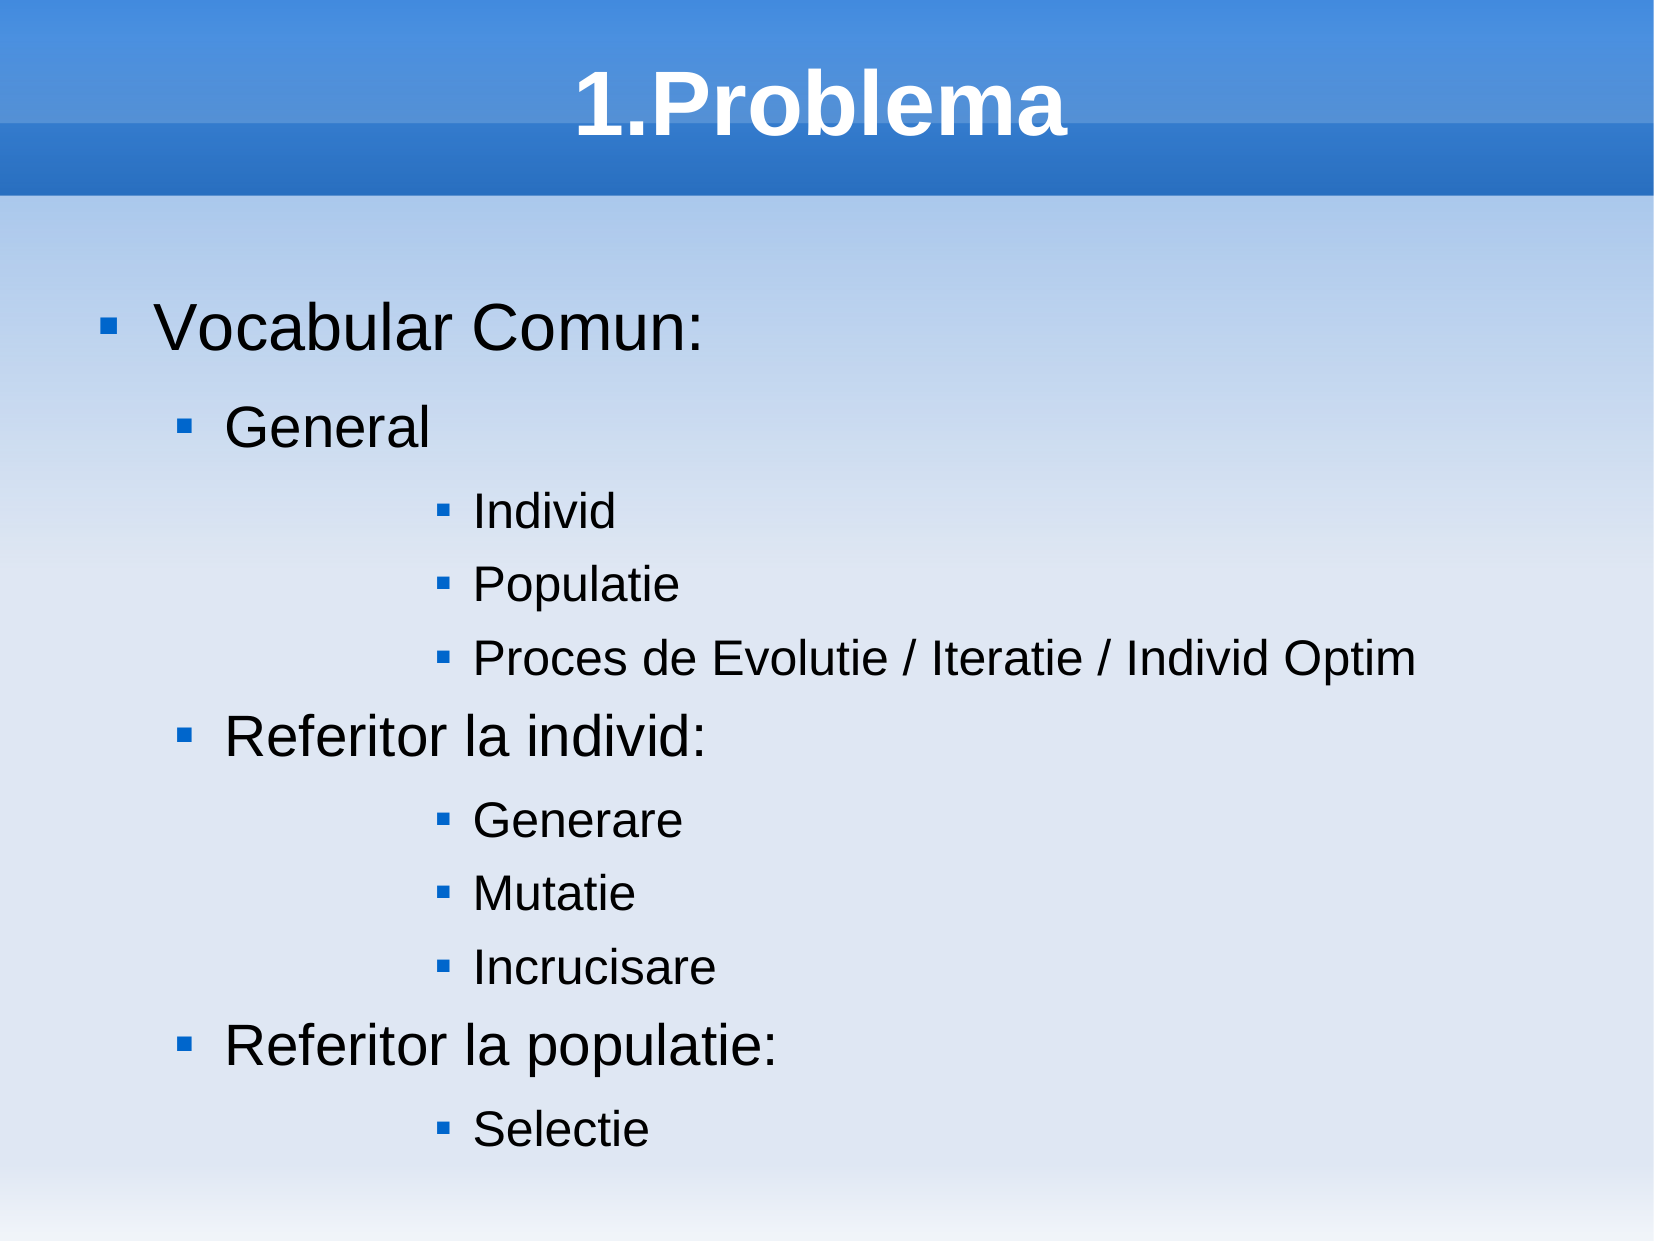

# 1.Problema
Vocabular Comun:
General
Individ
Populatie
Proces de Evolutie / Iteratie / Individ Optim
Referitor la individ:
Generare
Mutatie
Incrucisare
Referitor la populatie:
Selectie